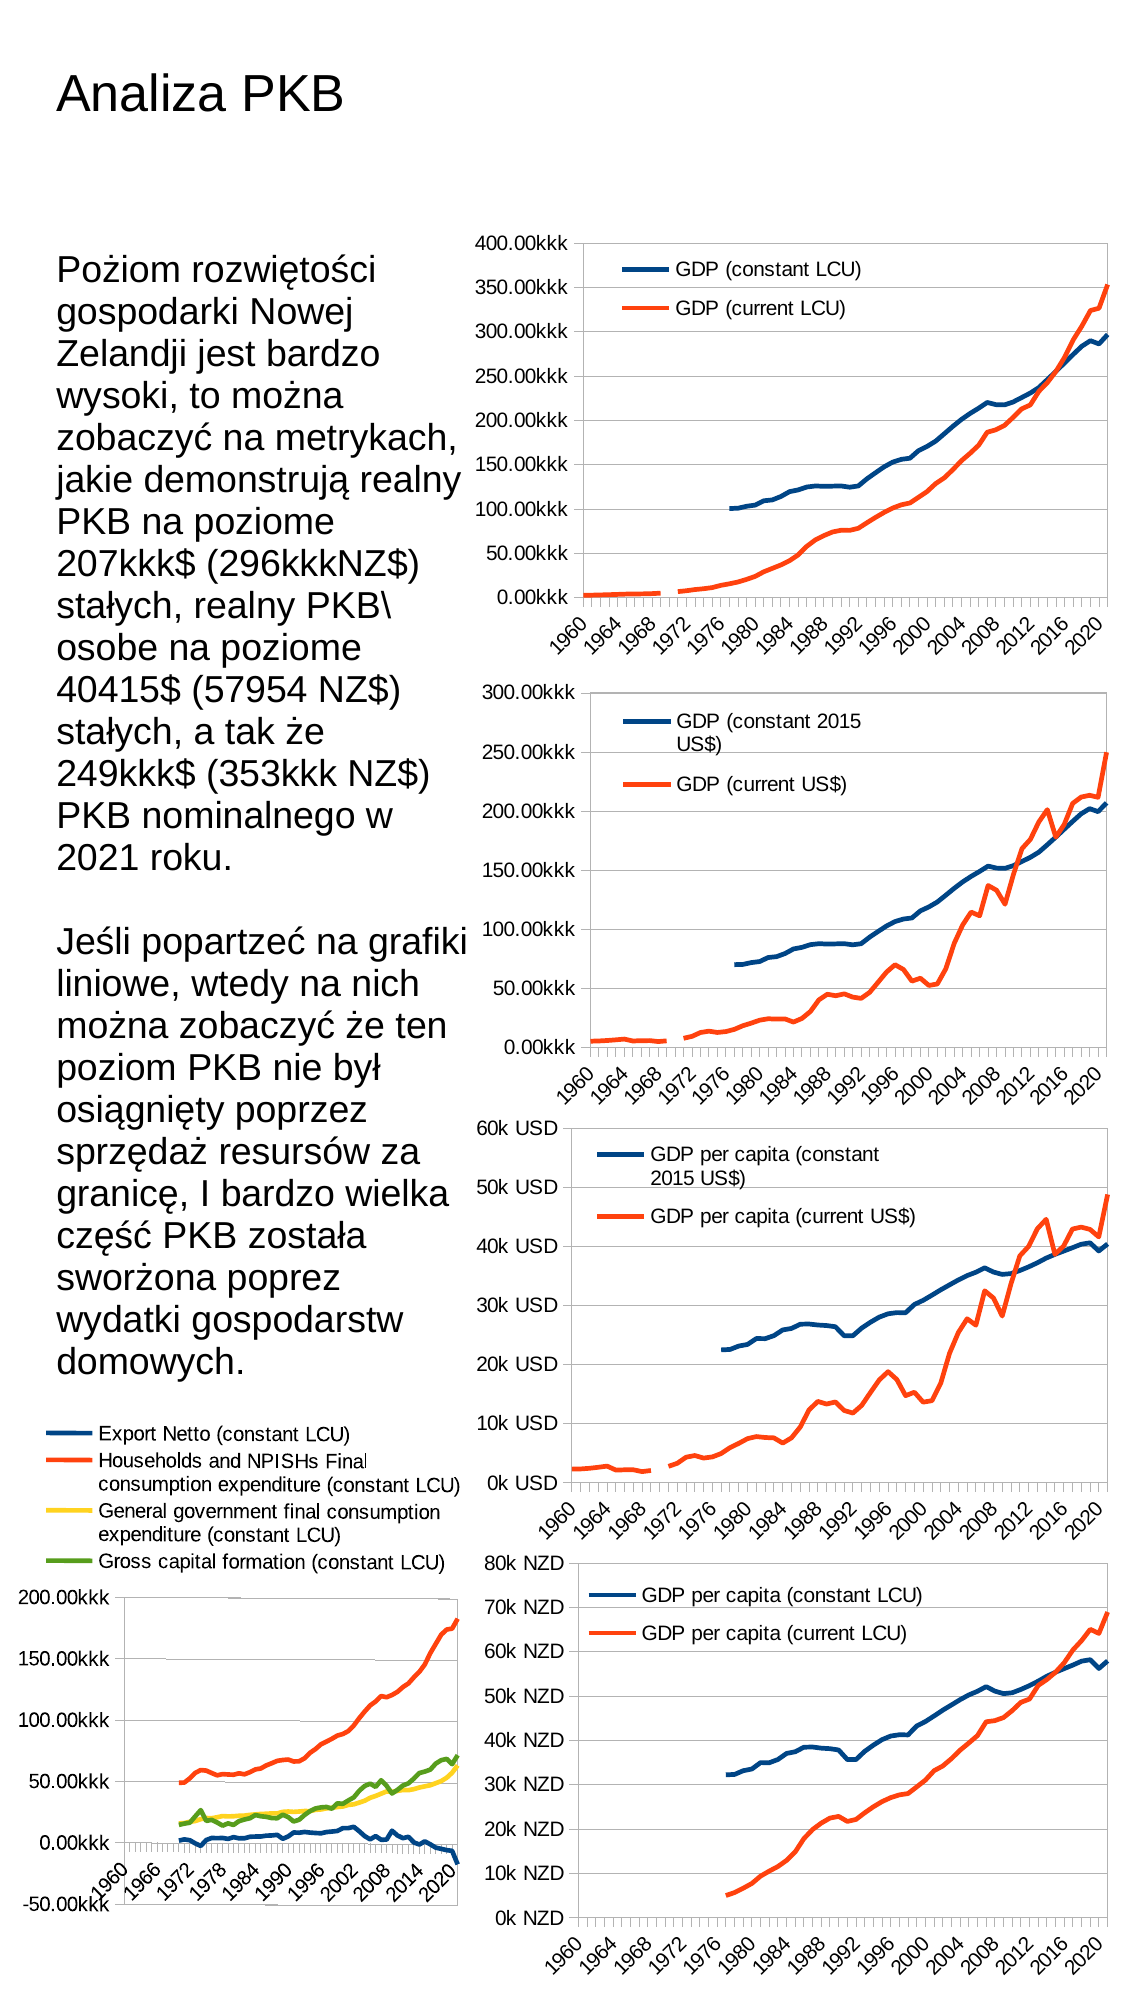

# Analiza PKB
### Chart
| Category | GDP (constant LCU) | GDP (current LCU) |
|---|---|---|
| 1960 | None | 2818149376.0 |
| 1961 | None | 2917775360.0 |
| 1962 | None | 3143524096.0 |
| 1963 | None | 3433923840.0 |
| 1964 | None | 3762478336.0 |
| 1965 | None | 4066656256.0 |
| 1966 | None | 4217161728.0 |
| 1967 | None | 4373687296.0 |
| 1968 | None | 4625532928.0 |
| 1969 | None | 5144274944.0 |
| 1970 | None | None |
| 1971 | None | 6855000000.0 |
| 1972 | None | 7872000000.0 |
| 1973 | None | 9201000000.0 |
| 1974 | None | 10110000000.0 |
| 1975 | None | 11388000000.0 |
| 1976 | None | 13964000000.0 |
| 1977 | 100604936000.0 | 15643000000.0 |
| 1978 | 100925074000.0 | 17730000000.0 |
| 1979 | 103136934000.0 | 20696000000.0 |
| 1980 | 104461140000.0 | 24086000000.0 |
| 1981 | 109324769000.0 | 29328000000.0 |
| 1982 | 110341150000.0 | 33178000000.0 |
| 1983 | 114193996000.0 | 36989000000.0 |
| 1984 | 119667678000.0 | 41785000000.0 |
| 1985 | 121600817000.0 | 48249000000.0 |
| 1986 | 124890623000.0 | 57953000000.0 |
| 1987 | 126102893000.0 | 65228000000.0 |
| 1988 | 125656267000.0 | 70137000000.0 |
| 1989 | 125858872000.0 | 74212000000.0 |
| 1990 | 126051402000.0 | 76127000000.0 |
| 1991 | 124676825000.0 | 75967000000.0 |
| 1992 | 126041328000.0 | 78335000000.0 |
| 1993 | 134097379000.0 | 84575000000.0 |
| 1994 | 140961309000.0 | 90600000000.0 |
| 1995 | 147618158000.0 | 96236000000.0 |
| 1996 | 152955278000.0 | 101101000000.0 |
| 1997 | 156090612000.0 | 104815000000.0 |
| 1998 | 157335343000.0 | 106826000000.0 |
| 1999 | 165911898000.0 | 113229000000.0 |
| 2000 | 170731872000.0 | 119839000000.0 |
| 2001 | 176646583000.0 | 128712000000.0 |
| 2002 | 184904120000.0 | 135181000000.0 |
| 2003 | 193317248000.0 | 144502000000.0 |
| 2004 | 201104652000.0 | 154559000000.0 |
| 2005 | 207782768000.0 | 162937000000.0 |
| 2006 | 213769119000.0 | 172004000000.0 |
| 2007 | 220242391000.0 | 186673000000.0 |
| 2008 | 217794346000.0 | 189406000000.0 |
| 2009 | 217499953000.0 | 194307000000.0 |
| 2010 | 220814386000.0 | 203342000000.0 |
| 2011 | 225786593000.0 | 213025000000.0 |
| 2012 | 230856186000.0 | 217489000000.0 |
| 2013 | 237078722000.0 | 232793000000.0 |
| 2014 | 246124289000.0 | 242670000000.0 |
| 2015 | 255340000000.0 | 255340000000.0 |
| 2016 | 264959801000.0 | 271271000000.0 |
| 2017 | 274440800000.0 | 290804000000.0 |
| 2018 | 283659869000.0 | 306327000000.0 |
| 2019 | 289879047000.0 | 323967000000.0 |
| 2020 | 286247835000.0 | 326507000000.0 |
| 2021 | 296879108560.054 | 353288384322.497 |Pożiom rozwiętości gospodarki Nowej Zelandji jest bardzo wysoki, to można zobaczyć na metrykach, jakie demonstrują realny PKB na poziome 207kkk$ (296kkkNZ$) stałych, realny PKB\osobe na poziome 40415$ (57954 NZ$) stałych, a tak że 249kkk$ (353kkk NZ$) PKB nominalnego w 2021 roku.
Jeśli popartzeć na grafiki liniowe, wtedy na nich można zobaczyć że ten poziom PKB nie był osiągnięty poprzez sprzędaż resursów za granicę, I bardzo wielka
część PKB została sworżona poprez wydatki gospodarstw domowych.
### Chart
| Category | GDP (constant 2015 US$) | GDP (current US$) |
|---|---|---|
| 1960 | None | 5485854791.97096 |
| 1961 | None | 5670064168.21773 |
| 1962 | None | 6077496267.76294 |
| 1963 | None | 6638937283.13963 |
| 1964 | None | 7274144350.81809 |
| 1965 | None | 5654463586.00366 |
| 1966 | None | 5863733230.97616 |
| 1967 | None | 5961418093.53003 |
| 1968 | None | 5180597620.64135 |
| 1969 | None | 5761588761.69421 |
| 1970 | None | None |
| 1971 | None | 7911136757.06867 |
| 1972 | None | 9567331064.65727 |
| 1973 | None | 12802281897.8712 |
| 1974 | None | 13940981798.1247 |
| 1975 | None | 12861983284.3912 |
| 1976 | None | 13604832424.0062 |
| 1977 | 70158082253.8747 | 15446825318.4556 |
| 1978 | 70381334402.6221 | 18530518394.6488 |
| 1979 | 71923802018.8637 | 20731243113.2926 |
| 1980 | 72847253264.5269 | 23244547384.6748 |
| 1981 | 76238964417.0923 | 24417617184.2478 |
| 1982 | 76947750135.1139 | 24164603058.9949 |
| 1983 | 79634579403.4066 | 24309279705.5731 |
| 1984 | 83451718474.8688 | 21665975318.8842 |
| 1985 | 84799816593.7342 | 24679795396.4194 |
| 1986 | 87094003033.5257 | 30604668356.5695 |
| 1987 | 87939394340.9055 | 40376354069.9474 |
| 1988 | 87627934238.7419 | 45176811594.2029 |
| 1989 | 87769223312.8192 | 43920222524.7085 |
| 1990 | 87903486462.4557 | 45495129385.0475 |
| 1991 | 86944908384.0373 | 42745329732.163 |
| 1992 | 87896461235.3772 | 41649829859.6342 |
| 1993 | 93514446904.5834 | 46775620817.4327 |
| 1994 | 98301092417.9291 | 55314732279.1379 |
| 1995 | 102943327463.868 | 63918703506.9075 |
| 1996 | 106665233354.835 | 70140835299.0149 |
| 1997 | 108851696856.64 | 66075143415.4952 |
| 1998 | 109719725239.282 | 56227169851.0448 |
| 1999 | 115700690737.286 | 58762260625.8758 |
| 2000 | 119061958541.816 | 52623281956.7031 |
| 2001 | 123186654579.055 | 53872425916.6248 |
| 2002 | 128945148974.006 | 66627729311.4496 |
| 2003 | 134812146655.276 | 88250885550.2626 |
| 2004 | 140242788054.185 | 103905210084.034 |
| 2005 | 144899853902.613 | 114720129550.095 |
| 2006 | 149074508969.822 | 111538810712.665 |
| 2007 | 153588724350.146 | 137188946865.584 |
| 2008 | 151881550236.231 | 133131369930.414 |
| 2009 | 151676251678.028 | 121373602348.679 |
| 2010 | 153987612057.393 | 146517541181.254 |
| 2011 | 157455041405.882 | 168291357111.739 |
| 2012 | 160990384072.247 | 176206659722.524 |
| 2013 | 165329745637.128 | 190906575136.003 |
| 2014 | 171637782388.117 | 201313497220.917 |
| 2015 | 178064471137.921 | 178064471137.921 |
| 2016 | 184772956990.185 | 188838342527.976 |
| 2017 | 191384647570.564 | 206623758800.159 |
| 2018 | 197813678062.728 | 211953111035.513 |
| 2019 | 202150697885.249 | 213434571357.984 |
| 2020 | 199618427796.858 | 211734532308.013 |
| 2021 | 207032276406.53 | 249885687029.634 |
### Chart
| Category | GDP per capita (constant 2015 US$) | GDP per capita (current US$) |
|---|---|---|
| 1960 | None | 2312.94999239858 |
| 1961 | None | 2343.29221317425 |
| 1962 | None | 2448.62863326468 |
| 1963 | None | 2622.2202714036 |
| 1964 | None | 2813.54697563939 |
| 1965 | None | 2151.29492695315 |
| 1966 | None | 2191.31254193959 |
| 1967 | None | 2188.39913862561 |
| 1968 | None | 1885.15615175625 |
| 1969 | None | 2077.89554302301 |
| 1970 | None | None |
| 1971 | None | 2772.9185969396 |
| 1972 | None | 3294.64894268304 |
| 1973 | None | 4323.19653458657 |
| 1974 | None | 4610.57042634015 |
| 1975 | None | 4171.76973967474 |
| 1976 | None | 4373.8409979123 |
| 1977 | 22485.1234708912 | 4950.58820538927 |
| 1978 | 22549.4471365571 | 5936.98526036422 |
| 1979 | 23134.0630488465 | 6668.1386662247 |
| 1980 | 23401.7325530942 | 7467.16803773806 |
| 1981 | 24397.249325448 | 7813.88754336068 |
| 1982 | 24380.6438753886 | 7656.47573238963 |
| 1983 | 24891.2510247262 | 7598.31203875007 |
| 1984 | 25859.6630023454 | 6713.76013104156 |
| 1985 | 26115.5543696635 | 7600.56524172936 |
| 1986 | 26828.6982205975 | 9427.55394035348 |
| 1987 | 26856.6437640195 | 12330.9168305483 |
| 1988 | 26688.1690439002 | 13759.1556295922 |
| 1989 | 26603.1835938468 | 13312.3855858113 |
| 1990 | 26399.0289093807 | 13663.0216184298 |
| 1991 | 24876.2291162019 | 12230.0734548834 |
| 1992 | 24887.8617196753 | 11793.1392416214 |
| 1993 | 26178.3906009136 | 13094.3454502639 |
| 1994 | 27154.9979055053 | 15280.3127842922 |
| 1995 | 28023.9907072108 | 17400.4201848172 |
| 1996 | 28581.2522387018 | 18794.4360393931 |
| 1997 | 28786.8449624838 | 17474.187029724 |
| 1998 | 28760.0852527607 | 14738.4455703918 |
| 1999 | 30168.8849670898 | 15322.2238340267 |
| 2000 | 30863.4571225901 | 13641.1027183822 |
| 2001 | 31745.0469215449 | 13882.8568268586 |
| 2002 | 32656.7428071435 | 16874.1874918196 |
| 2003 | 33475.4039171822 | 21913.7081719961 |
| 2004 | 34310.1622150911 | 25420.2348829441 |
| 2005 | 35051.6108039897 | 27751.0654708858 |
| 2006 | 35624.5540720313 | 26654.5932018986 |
| 2007 | 36362.688657168 | 32479.9817381467 |
| 2008 | 35654.6199906641 | 31252.9625640673 |
| 2009 | 35252.2315990397 | 28209.3623271229 |
| 2010 | 35393.7555008144 | 33676.7741239925 |
| 2011 | 35915.8397367432 | 38387.6270784076 |
| 2012 | 36521.490908157 | 39973.3807587224 |
| 2013 | 37218.82569891 | 42976.6495882585 |
| 2014 | 38002.387332695 | 44572.8987536626 |
| 2015 | 38630.7265886929 | 38630.7265886929 |
| 2016 | 39195.8076812509 | 40058.1961621468 |
| 2017 | 39759.1506503582 | 42924.9955958449 |
| 2018 | 40365.1957031237 | 43250.4409736589 |
| 2019 | 40599.0315482907 | 42865.233643554 |
| 2020 | 39216.2248628459 | 41596.5055023404 |
| 2021 | 40415.4680058037 | 48781.0266328884 |
### Chart
| Category | Export Netto (constant LCU) | Households and NPISHs Final consumption expenditure (constant LCU) | General government final consumption expenditure (constant LCU) | Gross capital formation (constant LCU) |
|---|---|---|---|---|
| 1960 | None | None | None | None |
| 1961 | None | None | None | None |
| 1962 | None | None | None | None |
| 1963 | None | None | None | None |
| 1964 | None | None | None | None |
| 1965 | None | None | None | None |
| 1966 | None | None | None | None |
| 1967 | None | None | None | None |
| 1968 | None | None | None | None |
| 1969 | None | None | None | None |
| 1970 | 2020560000.0 | 49155812000.0 | 16025861000.0 | 14859973000.0 |
| 1971 | 3097336000.0 | 49374978000.0 | 16411622000.0 | 15934280000.0 |
| 1972 | 2443066000.0 | 52860101000.0 | 17409569000.0 | 16732812000.0 |
| 1973 | -116984000.0 | 57329373000.0 | 18114003000.0 | 21942212000.0 |
| 1974 | -2209059000.0 | 59629098000.0 | 19608827000.0 | 26998573000.0 |
| 1975 | 2607394000.0 | 59188534000.0 | 20566941000.0 | 18220779000.0 |
| 1976 | 4361019000.0 | 57253275000.0 | 20407604000.0 | 19122348000.0 |
| 1977 | 4215932000.0 | 55393393000.0 | 21237830000.0 | 16938885000.0 |
| 1978 | 4406854000.0 | 56383133000.0 | 22227391000.0 | 14426614000.0 |
| 1979 | 3642611000.0 | 56117520000.0 | 21933877000.0 | 16285816000.0 |
| 1980 | 5092959000.0 | 55982635000.0 | 22135144000.0 | 15050894000.0 |
| 1981 | 4139547000.0 | 57128065000.0 | 22541870000.0 | 18158654000.0 |
| 1982 | 4218259000.0 | 56340410000.0 | 22667662000.0 | 19501158000.0 |
| 1983 | 5431777000.0 | 58076993000.0 | 23286137000.0 | 20567888000.0 |
| 1984 | 5643215000.0 | 60326909000.0 | 23709636000.0 | 23215015000.0 |
| 1985 | 5757357000.0 | 61151588000.0 | 24120556000.0 | 22255867000.0 |
| 1986 | 6422287000.0 | 63670119000.0 | 24284085000.0 | 21757353000.0 |
| 1987 | 6675454000.0 | 65477925000.0 | 24601231000.0 | 20790707000.0 |
| 1988 | 7152593000.0 | 67434254000.0 | 24601231000.0 | 20669211000.0 |
| 1989 | 3926372000.0 | 68160891000.0 | 25902098000.0 | 23597995000.0 |
| 1990 | 5906036000.0 | 68545708000.0 | 26175789000.0 | 21642247000.0 |
| 1991 | 9084207000.0 | 66940872000.0 | 25917610000.0 | 18056530000.0 |
| 1992 | 8944561000.0 | 67183801000.0 | 26213463000.0 | 19565004000.0 |
| 1993 | 9588327000.0 | 69633513000.0 | 26635636000.0 | 23458222000.0 |
| 1994 | 9095332000.0 | 74120172000.0 | 26603502000.0 | 26637522000.0 |
| 1995 | 8789908000.0 | 77200854000.0 | 27643974000.0 | 28806154000.0 |
| 1996 | 8576946000.0 | 81076967000.0 | 28035120000.0 | 29700702000.0 |
| 1997 | 9591497000.0 | 83298798000.0 | 28873924000.0 | 30039383000.0 |
| 1998 | 10000601000.0 | 85649619000.0 | 29429064000.0 | 28628750000.0 |
| 1999 | 10545697000.0 | 88271315000.0 | 30021878000.0 | 33055256000.0 |
| 2000 | 12821323000.0 | 89516057000.0 | 30457348000.0 | 32634861000.0 |
| 2001 | 12912500000.0 | 91936746000.0 | 31750458000.0 | 35421721000.0 |
| 2002 | 13946130000.0 | 96513698000.0 | 32282328000.0 | 37952689000.0 |
| 2003 | 10388392000.0 | 102503076000.0 | 33740540000.0 | 43383410000.0 |
| 2004 | 6392480000.0 | 107980800000.0 | 35275209000.0 | 47303508000.0 |
| 2005 | 3808236000.0 | 112959766000.0 | 37665302000.0 | 49219474000.0 |
| 2006 | 6533684000.0 | 116203834000.0 | 39207727000.0 | 46594966000.0 |
| 2007 | 3504571000.0 | 120613100000.0 | 41060409000.0 | 51957951000.0 |
| 2008 | 3673793000.0 | 119651059000.0 | 42933037000.0 | 47563700000.0 |
| 2009 | 10935705000.0 | 121480549000.0 | 42586213000.0 | 41229830000.0 |
| 2010 | 7069090000.0 | 124142018000.0 | 43397316000.0 | 44293011000.0 |
| 2011 | 4934855000.0 | 128058977000.0 | 44174068000.0 | 47848622000.0 |
| 2012 | 6065679000.0 | 131014969000.0 | 44072126000.0 | 49624816000.0 |
| 2013 | 1442020000.0 | 136018659000.0 | 44916471000.0 | 53495454000.0 |
| 2014 | -225916000.0 | 140517142000.0 | 46220662000.0 | 58042380000.0 |
| 2015 | 2431000000.0 | 146456000000.0 | 47229000000.0 | 59224000000.0 |
| 2016 | -34742000.0 | 155863581000.0 | 48112127000.0 | 60871172000.0 |
| 2017 | -2697540000.0 | 163380402000.0 | 49873948000.0 | 65829890000.0 |
| 2018 | -3632759000.0 | 170828428000.0 | 51548232000.0 | 68572668000.0 |
| 2019 | -4659982000.0 | 175120530000.0 | 54358282000.0 | 69688702000.0 |
| 2020 | -5242638000.0 | 175840717000.0 | 58430416000.0 | 65424548000.0 |
| 2021 | -16246028000.0 | 183956260000.0 | 64418393000.0 | 72740056000.0 |
### Chart
| Category | GDP per capita (constant LCU) | GDP per capita (current LCU) |
|---|---|---|
| 1960 | None | None |
| 1961 | None | None |
| 1962 | None | None |
| 1963 | None | None |
| 1964 | None | None |
| 1965 | None | None |
| 1966 | None | None |
| 1967 | None | None |
| 1968 | None | None |
| 1969 | None | None |
| 1970 | None | None |
| 1971 | None | None |
| 1972 | None | None |
| 1973 | None | None |
| 1974 | None | None |
| 1975 | None | None |
| 1976 | None | None |
| 1977 | 32243.1049291712 | 5013.46067559772 |
| 1978 | 32335.3434576445 | 5680.50749711649 |
| 1979 | 33173.6680604696 | 6656.80283049212 |
| 1980 | 33557.4994378233 | 7737.47952070417 |
| 1981 | 34985.0456014593 | 9385.26032833051 |
| 1982 | 34961.2338012104 | 10512.341180571 |
| 1983 | 35693.4316881818 | 11561.5915981621 |
| 1984 | 37082.1102537882 | 12948.1577887267 |
| 1985 | 37449.0520772382 | 14859.1050475809 |
| 1986 | 38471.6825308813 | 17852.0161414533 |
| 1987 | 38511.7557415099 | 19920.5961397508 |
| 1988 | 38270.1672047268 | 21361.0891149418 |
| 1989 | 38148.3001939864 | 22493.9379243453 |
| 1990 | 37855.5474803292 | 22862.3340741186 |
| 1991 | 35671.8906469057 | 21735.2865440188 |
| 1992 | 35688.5715094714 | 22180.5362856415 |
| 1993 | 37539.157661945 | 23675.8860086221 |
| 1994 | 38939.588121547 | 25027.6243093923 |
| 1995 | 40185.7020743725 | 26198.0726302608 |
| 1996 | 40984.8011789925 | 27090.3001071811 |
| 1997 | 41279.6160050776 | 27719.3028852511 |
| 1998 | 41241.2432503277 | 28001.5727391874 |
| 1999 | 43261.4268206826 | 29524.393105786 |
| 2000 | 44257.4259273661 | 31064.8832205718 |
| 2001 | 45521.6036593223 | 33168.9215307306 |
| 2002 | 46828.9527668735 | 34236.0390021527 |
| 2003 | 48002.8923321414 | 35881.5057608264 |
| 2004 | 49199.9148623853 | 37812.5993883792 |
| 2005 | 50263.1336026513 | 39414.8382882992 |
| 2006 | 51084.7199254409 | 41104.0481766477 |
| 2007 | 52143.1864671623 | 44195.5111510962 |
| 2008 | 51127.8337011127 | 44463.5898398986 |
| 2009 | 50550.8188072328 | 45160.368149491 |
| 2010 | 50753.7605442802 | 46737.7663364516 |
| 2011 | 51502.4162864964 | 48591.4689781022 |
| 2012 | 52370.9049250244 | 49338.4905061138 |
| 2013 | 53370.8655815943 | 52406.0692015038 |
| 2014 | 54494.4733754013 | 53729.6579209565 |
| 2015 | 55395.4961600208 | 55395.4961600208 |
| 2016 | 56205.8083197217 | 57544.6002418277 |
| 2017 | 57013.6280538474 | 60412.9965098886 |
| 2018 | 57882.6815083867 | 62508.0602375219 |
| 2019 | 58217.9962644602 | 65064.0665167095 |
| 2020 | 56235.0860476995 | 64144.2379474284 |
| 2021 | 57954.7707336224 | 68966.6154535777 |